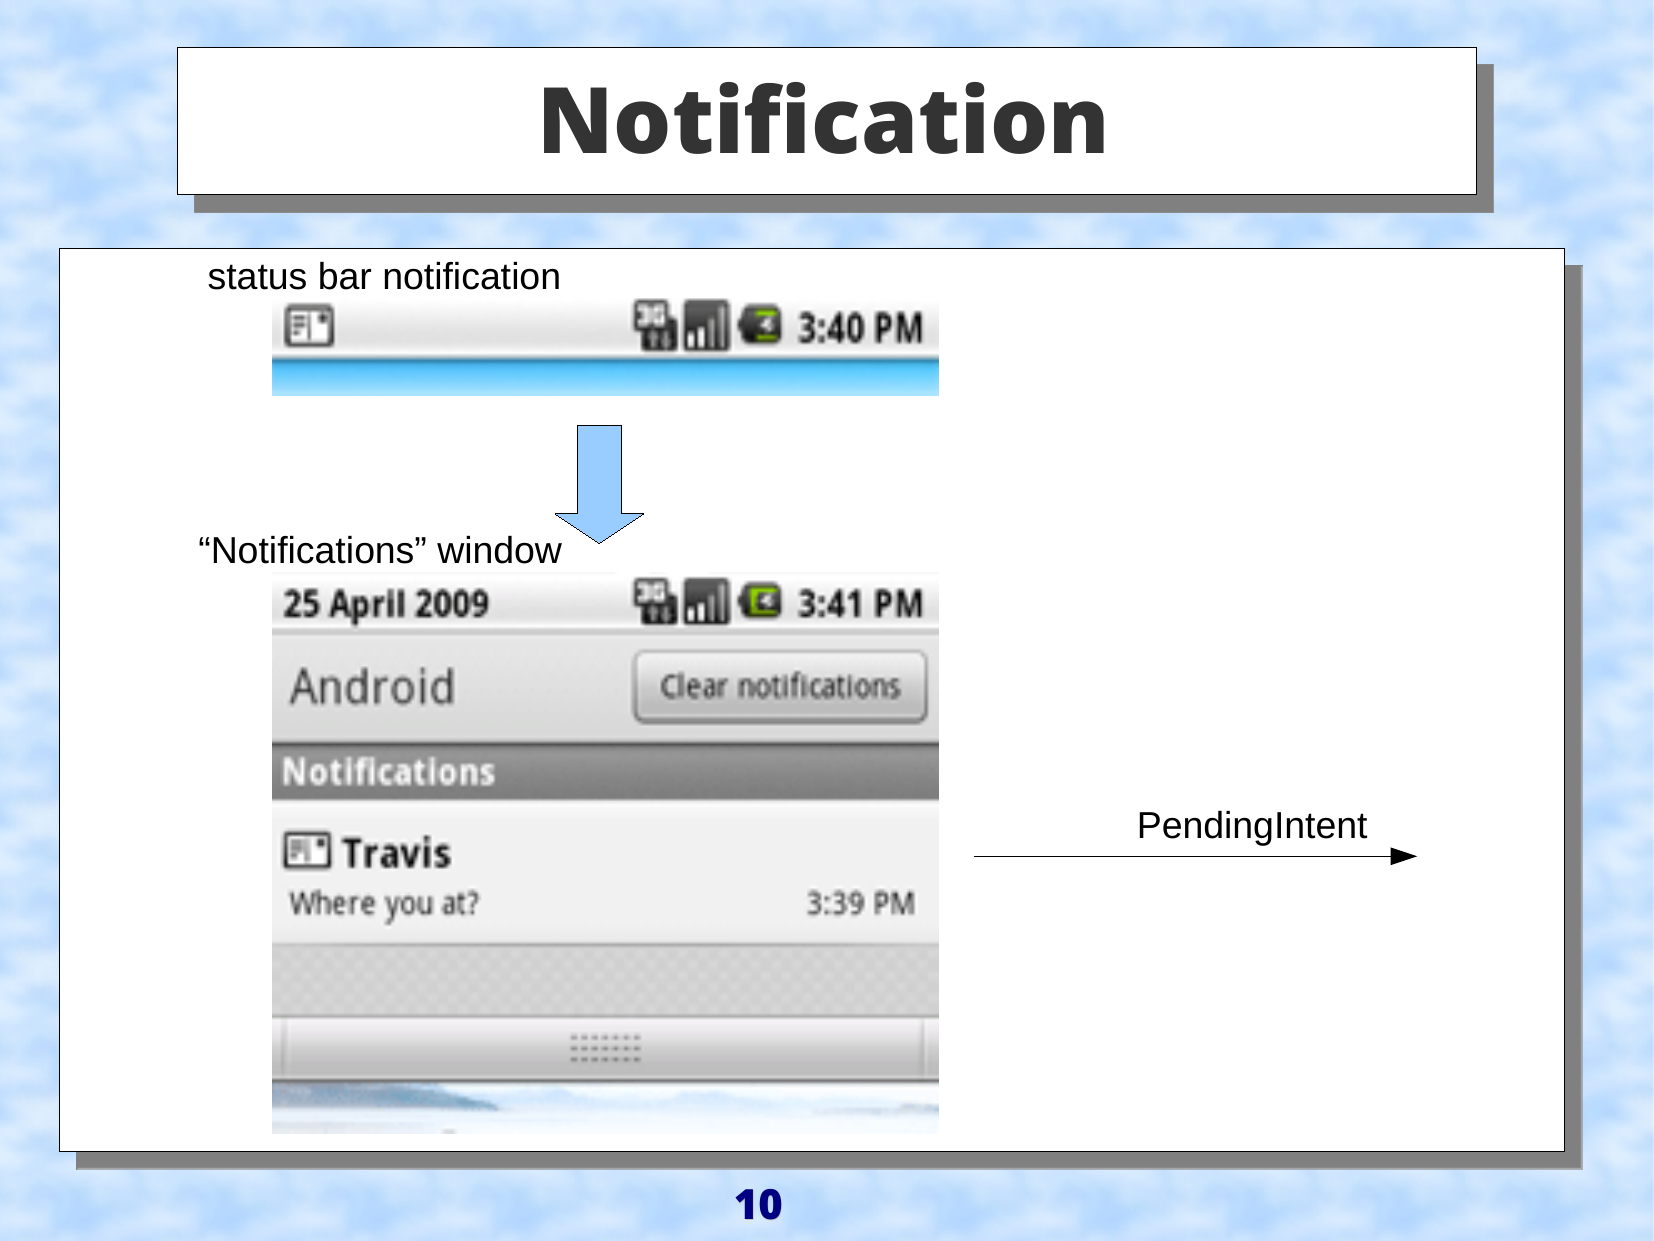

# Notification
status bar notification
“Notifications” window
PendingIntent